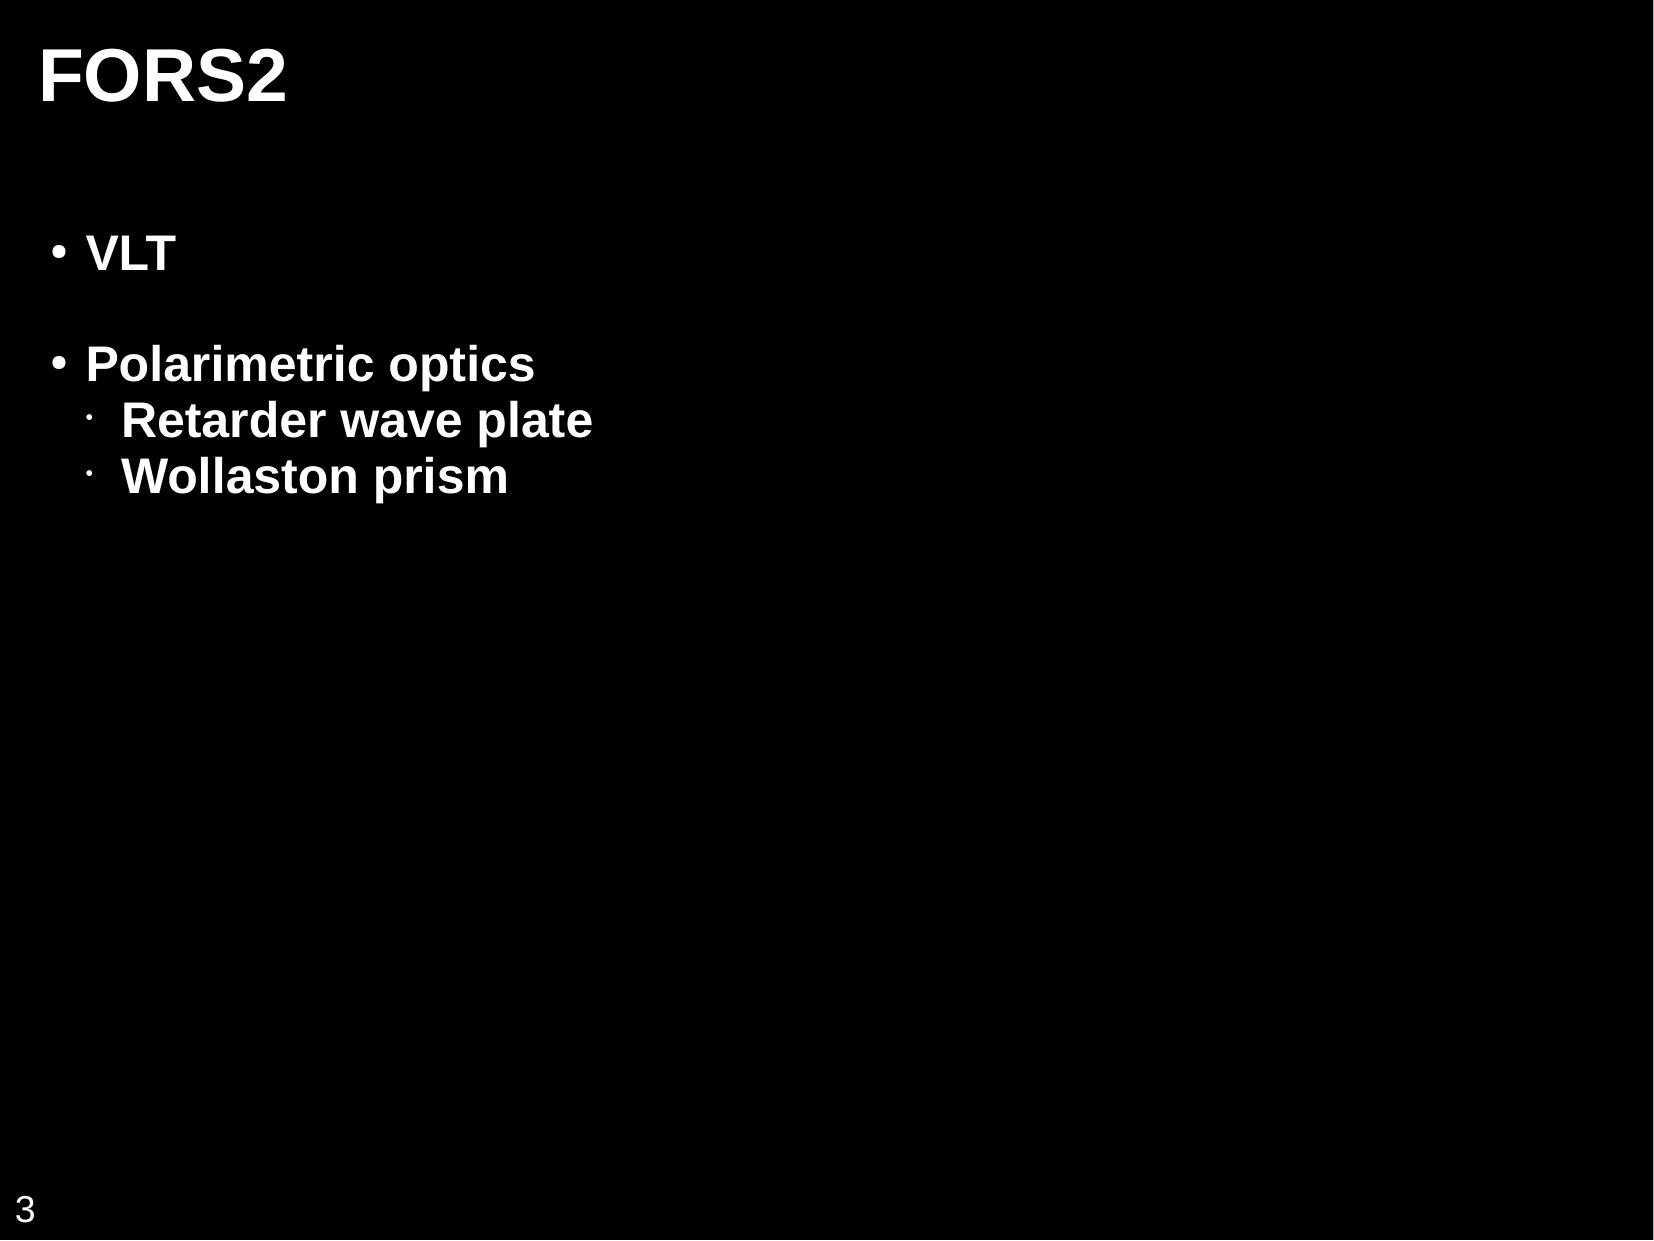

FORS2
VLT
Polarimetric optics
Retarder wave plate
Wollaston prism
3